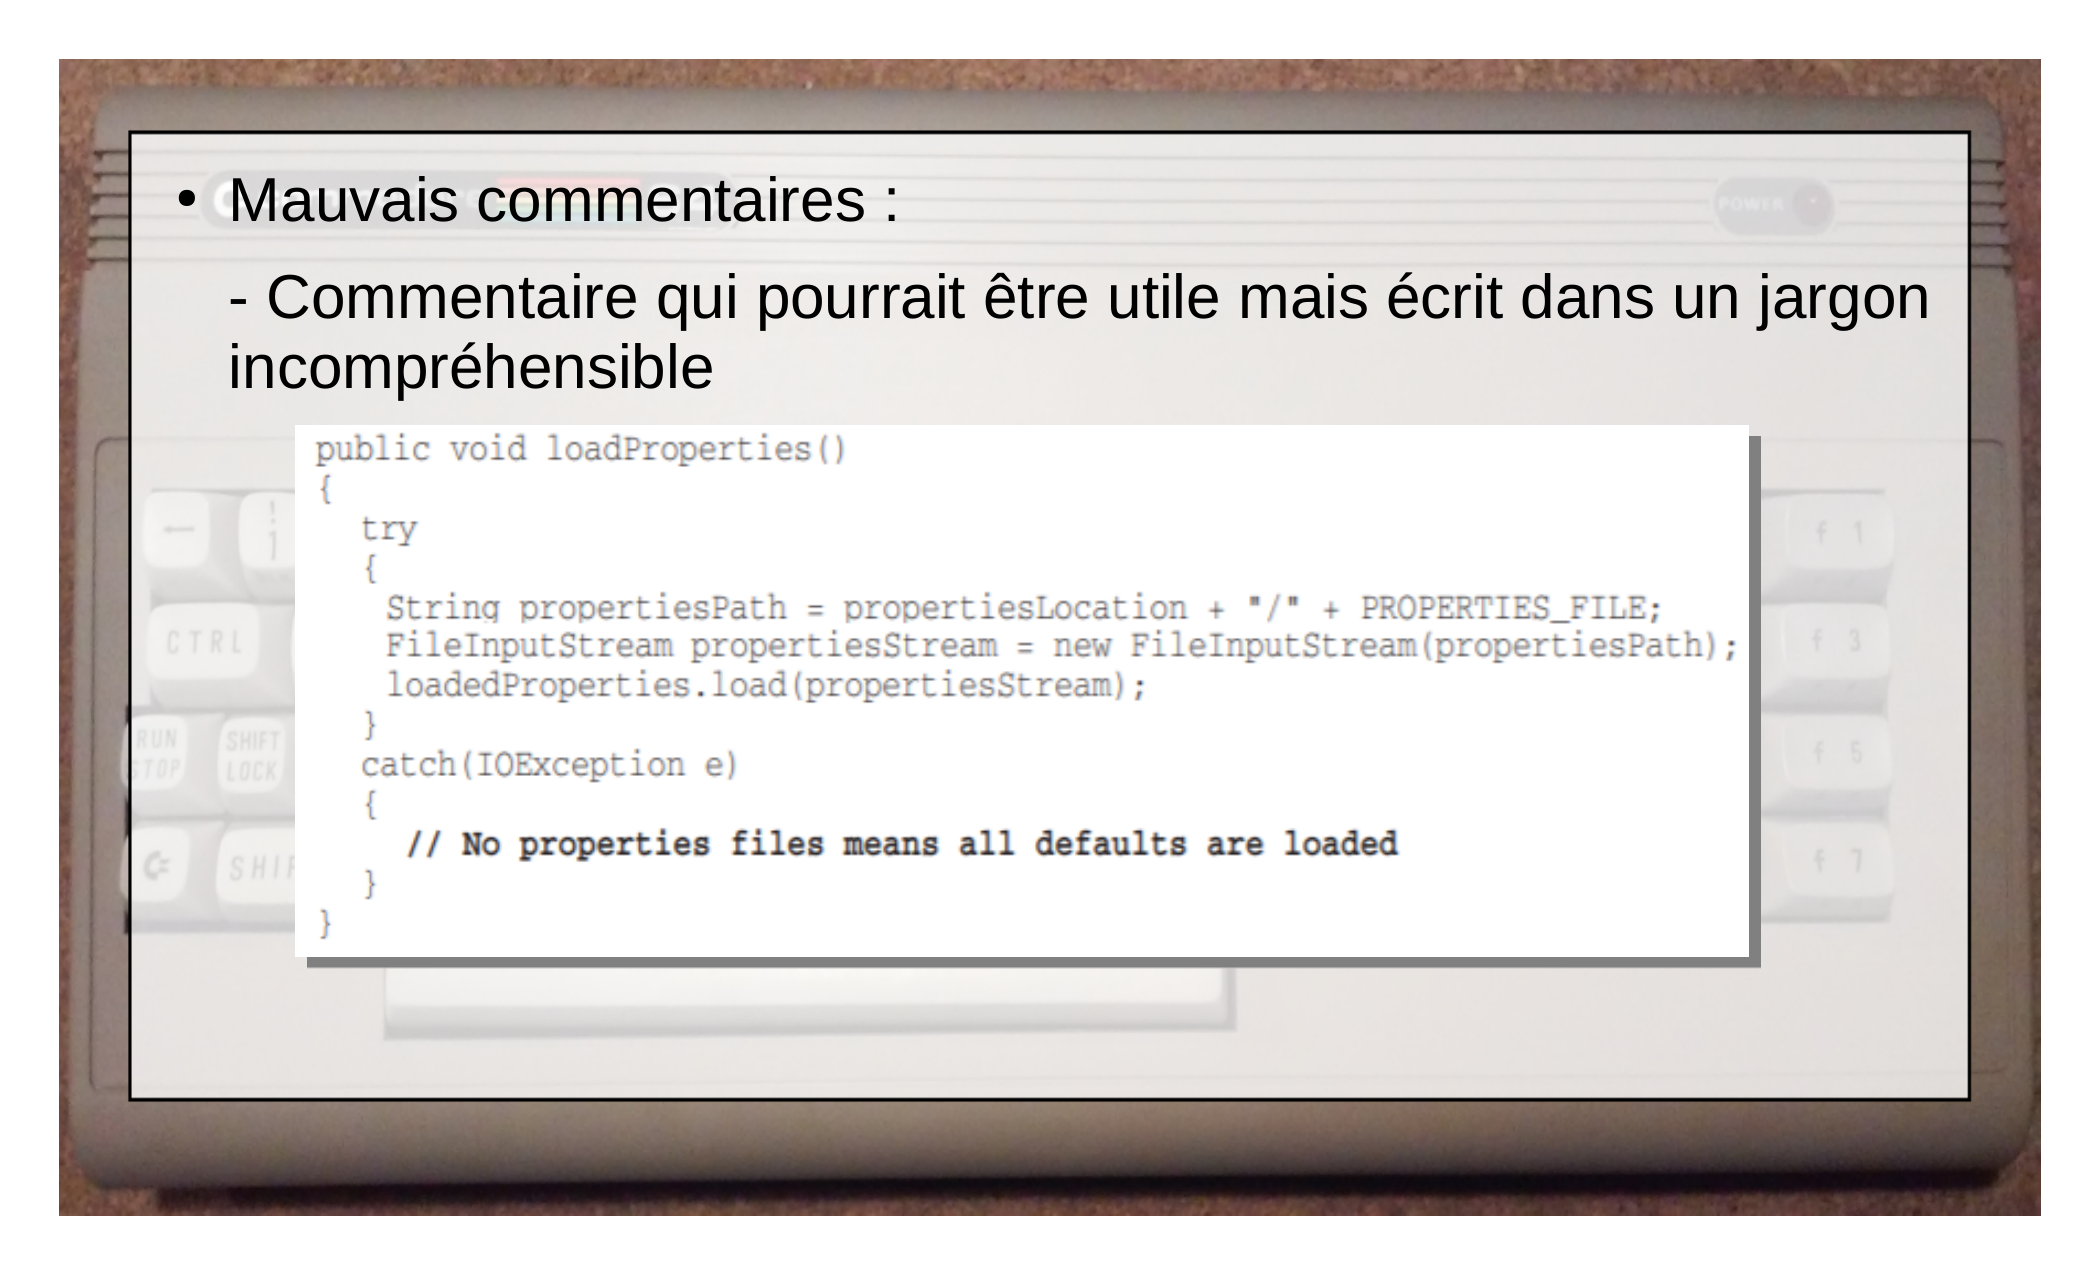

# Mauvais commentaires :
- Commentaire qui pourrait être utile mais écrit dans un jargon incompréhensible